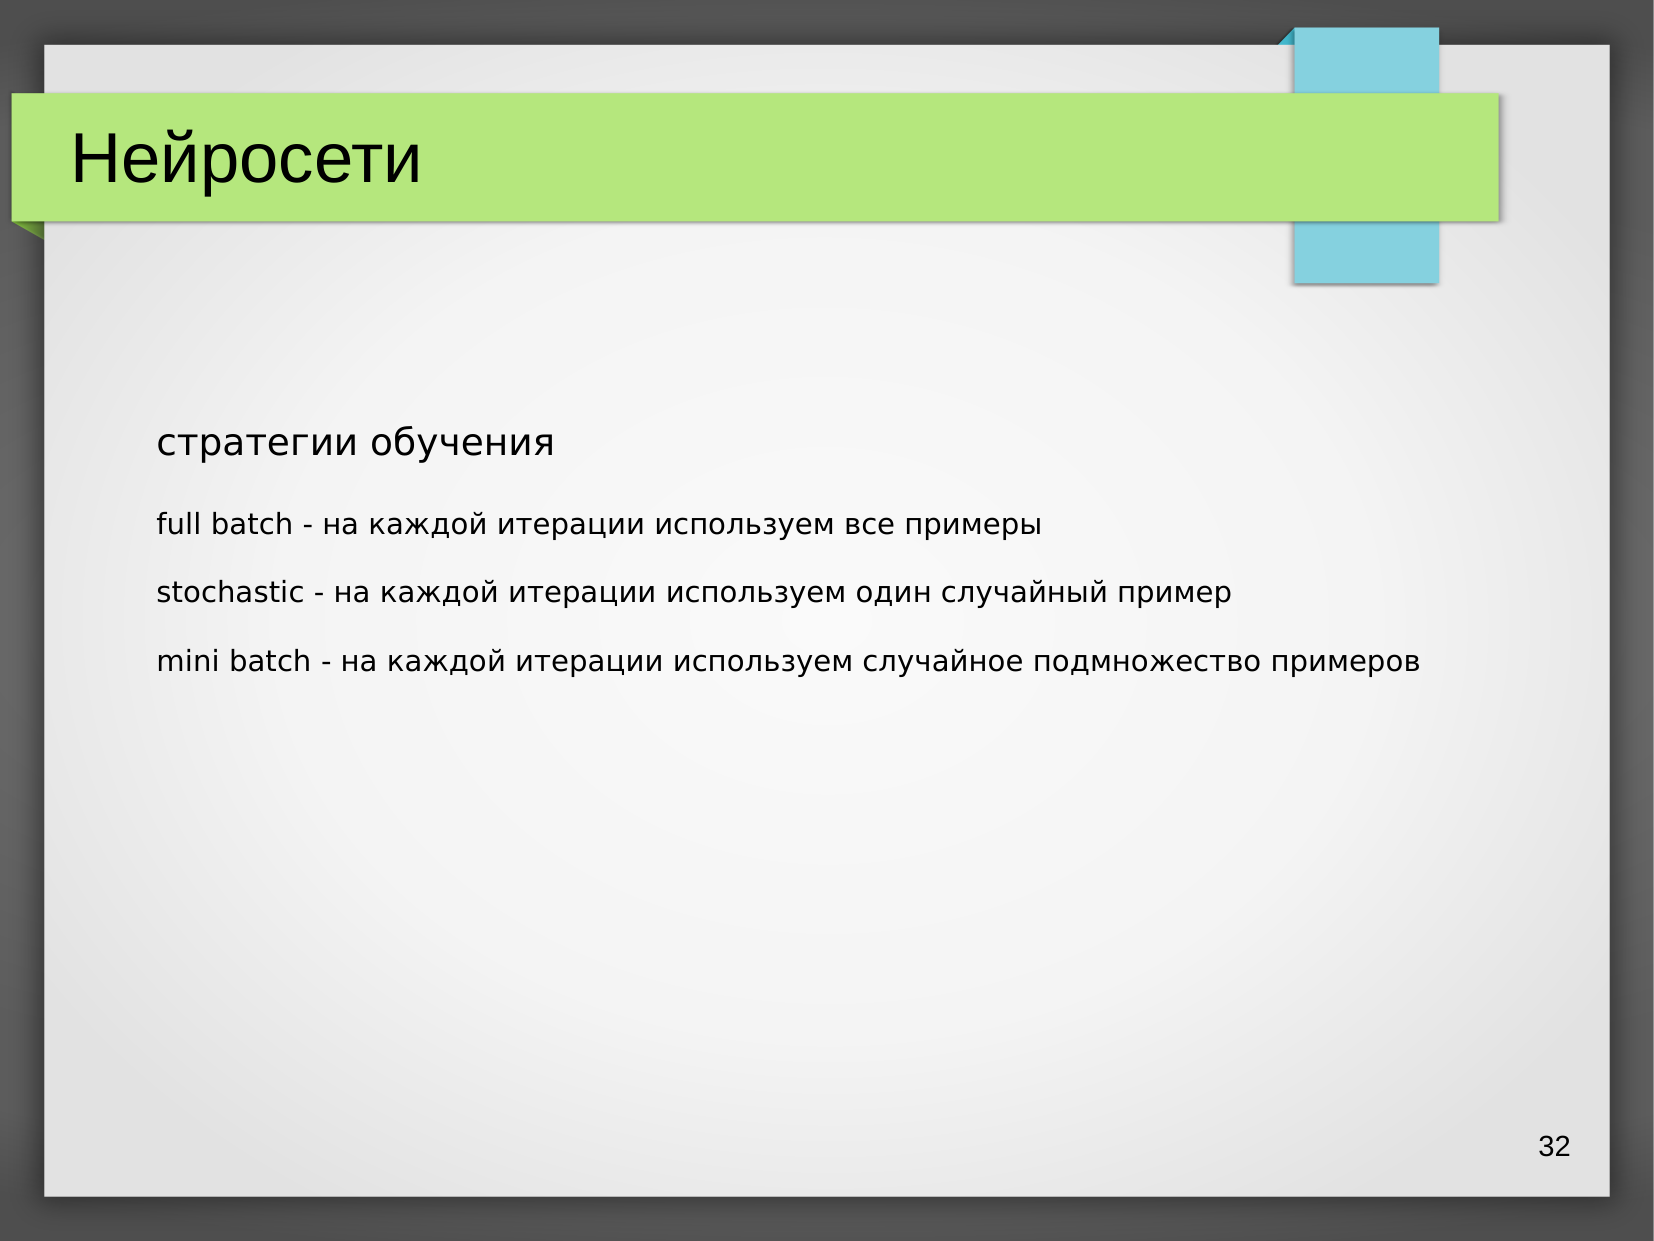

# Нейросети
стратегии обучения
full batсh - на каждой итерации используем все примеры
stochastic - на каждой итерации используем один случайный пример
mini batch - на каждой итерации используем случайное подмножество примеров
32